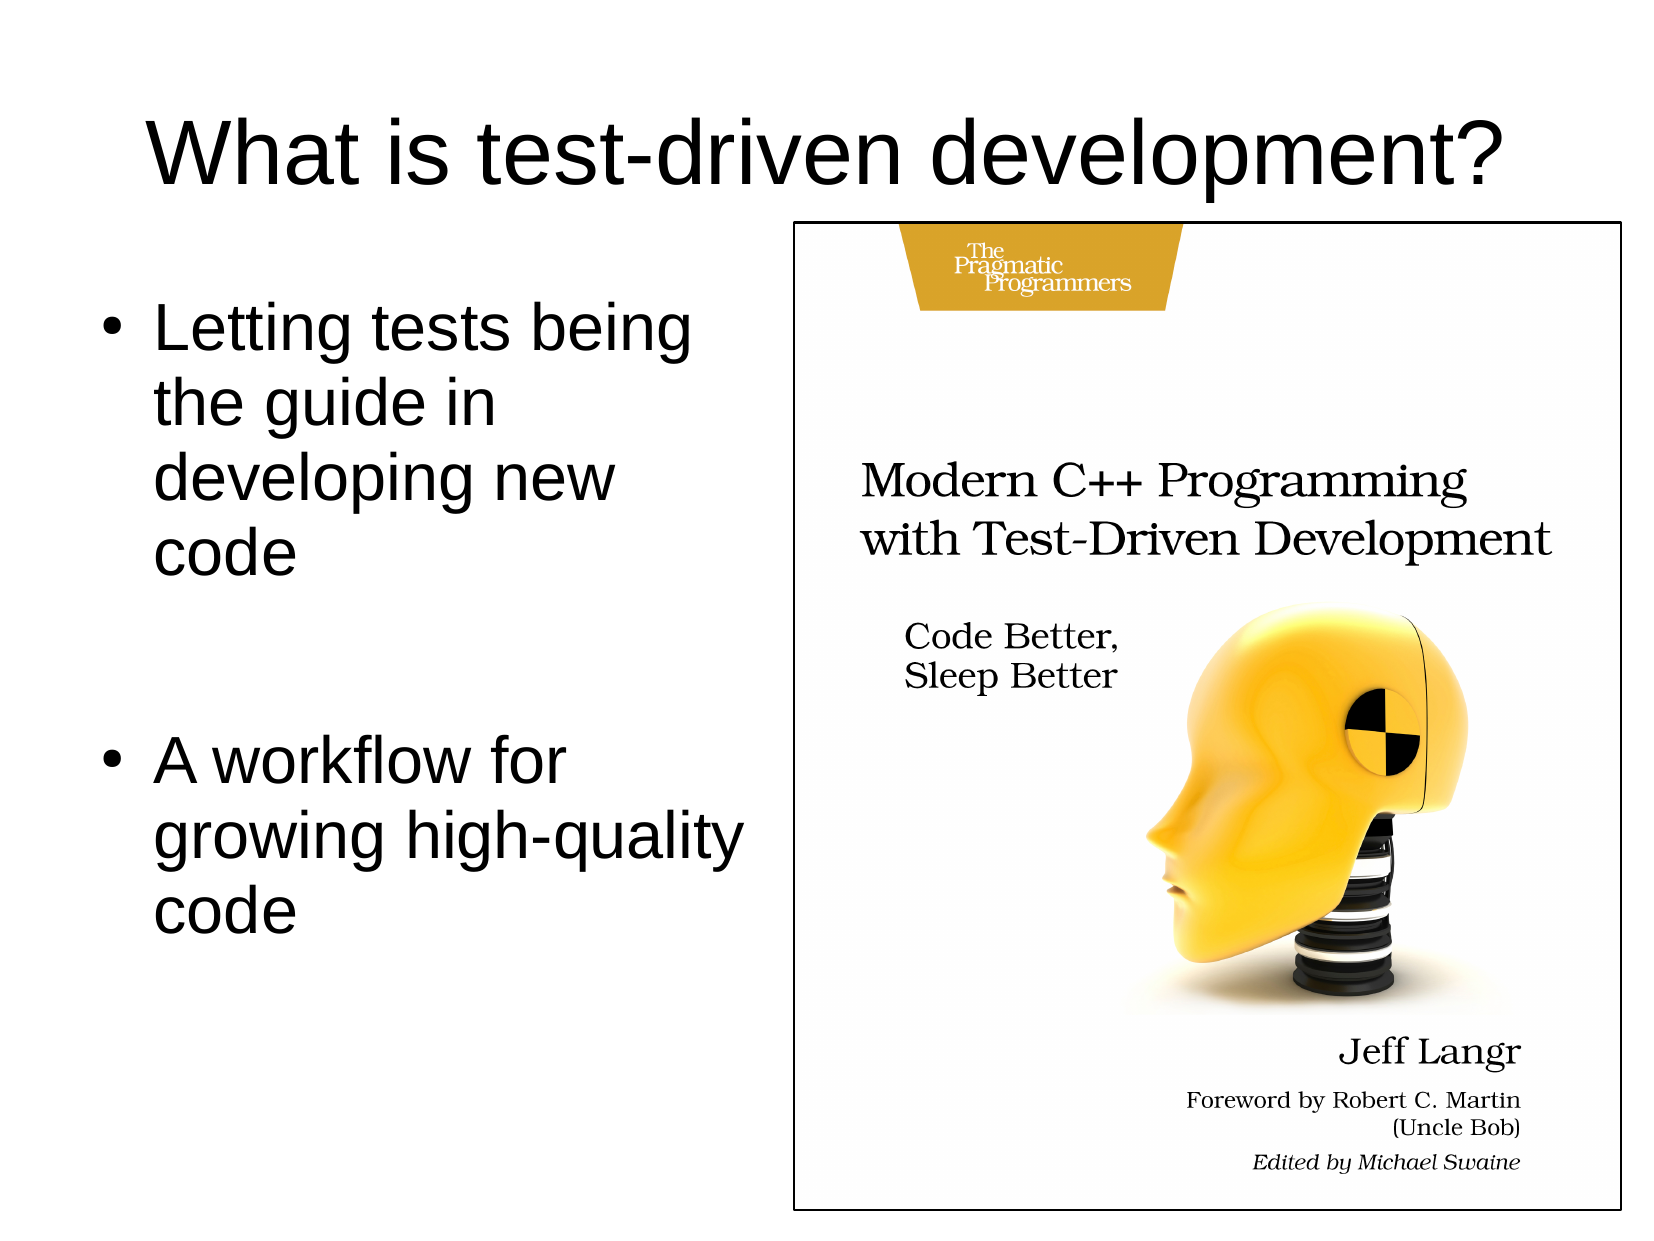

# What is test-driven development?
Letting tests being the guide in developing new code
A workflow for growing high-quality code